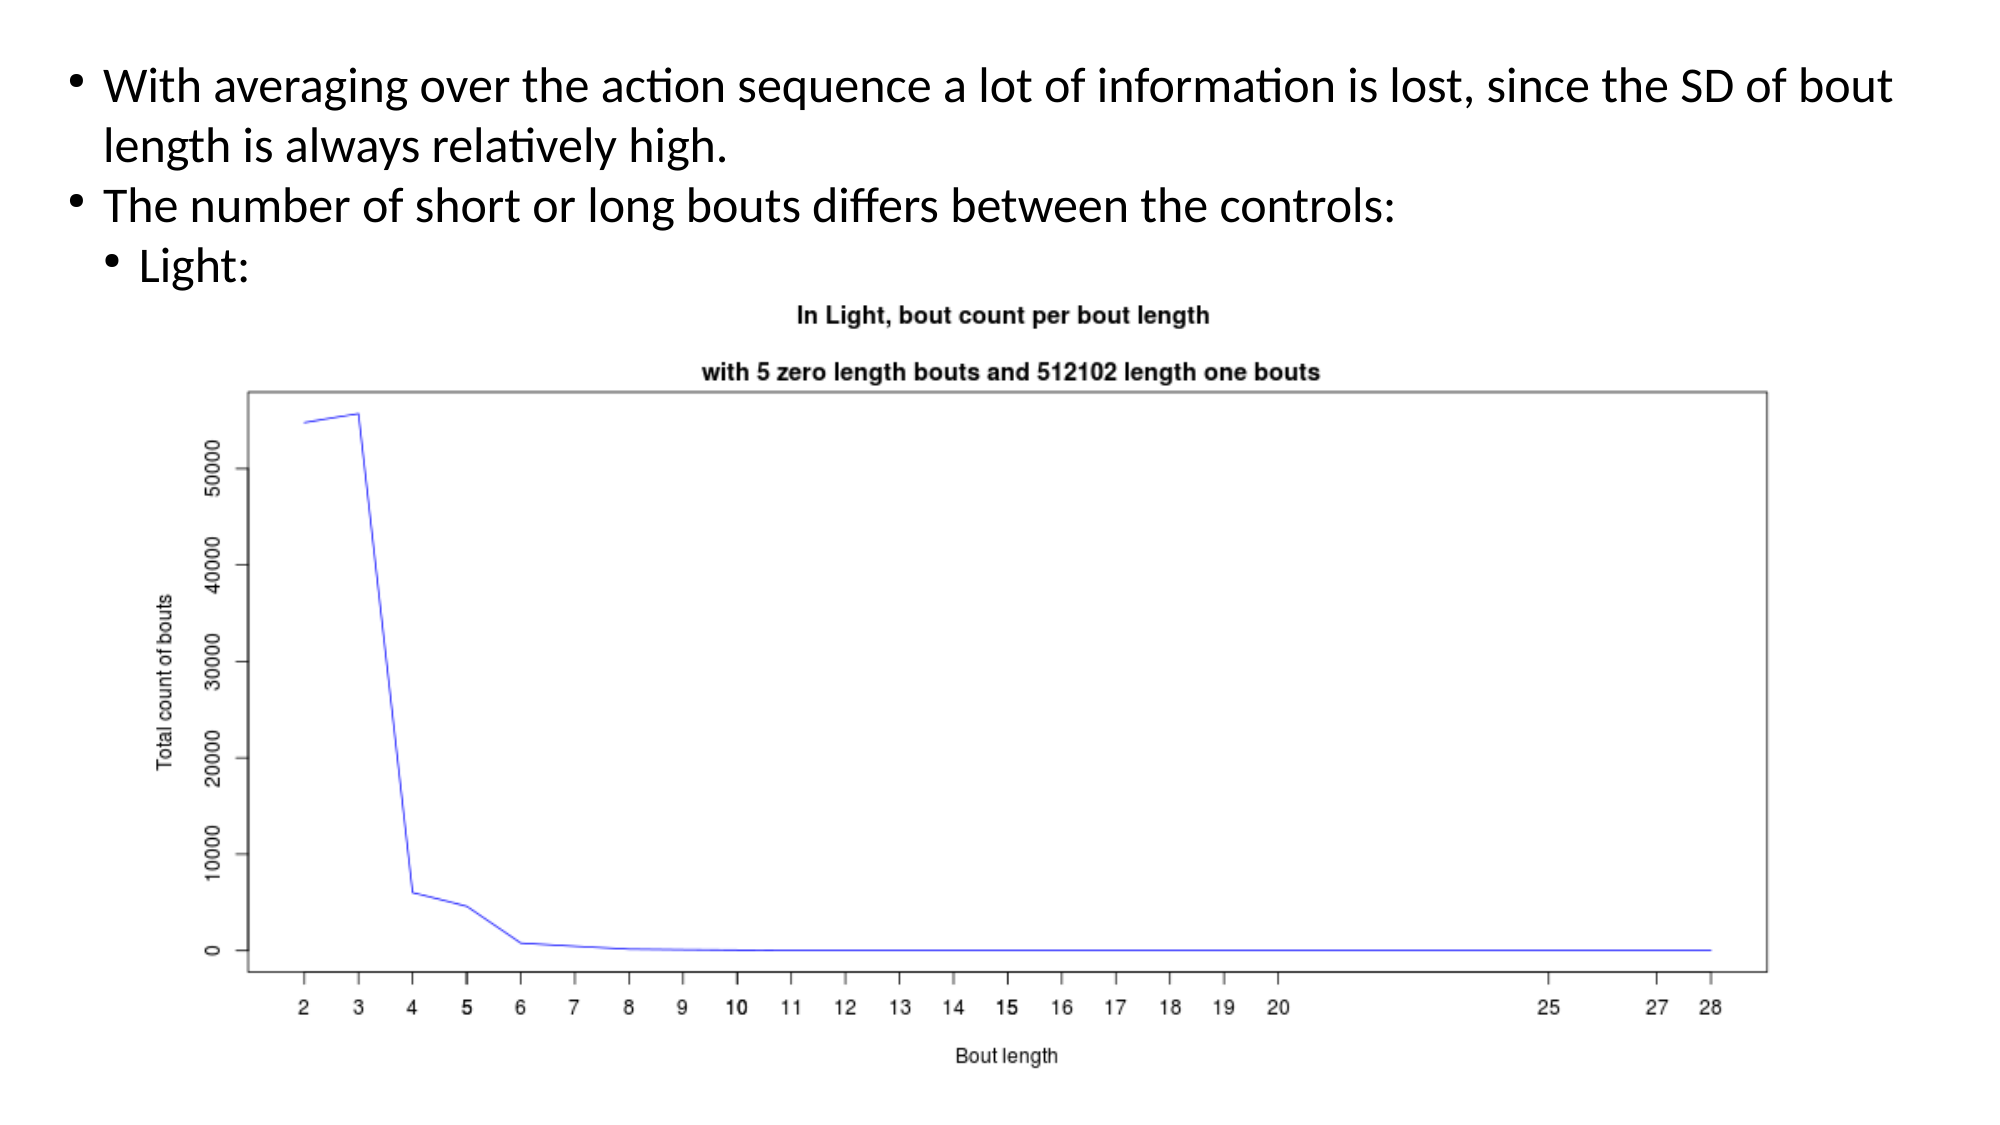

With averaging over the action sequence a lot of information is lost, since the SD of bout length is always relatively high.
The number of short or long bouts differs between the controls:
Light: